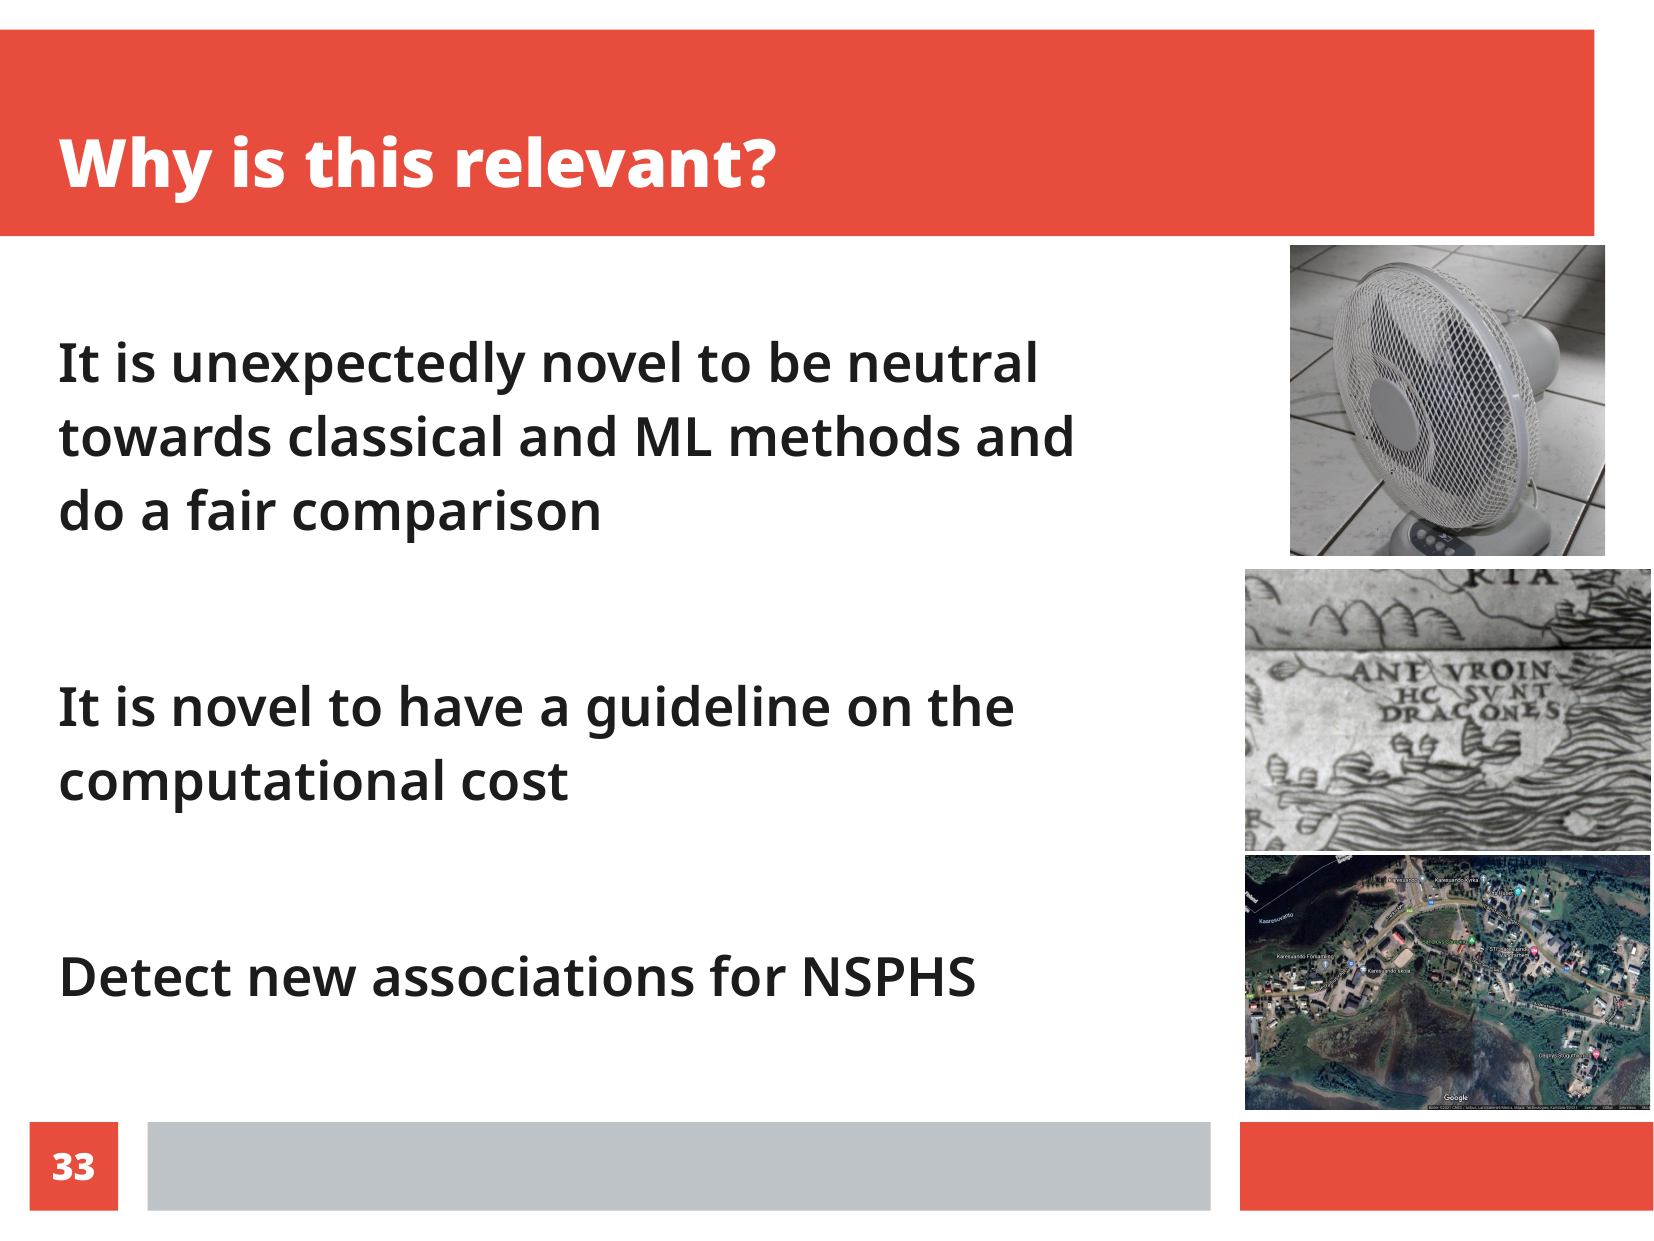

# Why is this relevant?
It is unexpectedly novel to be neutral towards classical and ML methods and do a fair comparison
It is novel to have a guideline on the computational cost
Detect new associations for NSPHS
33